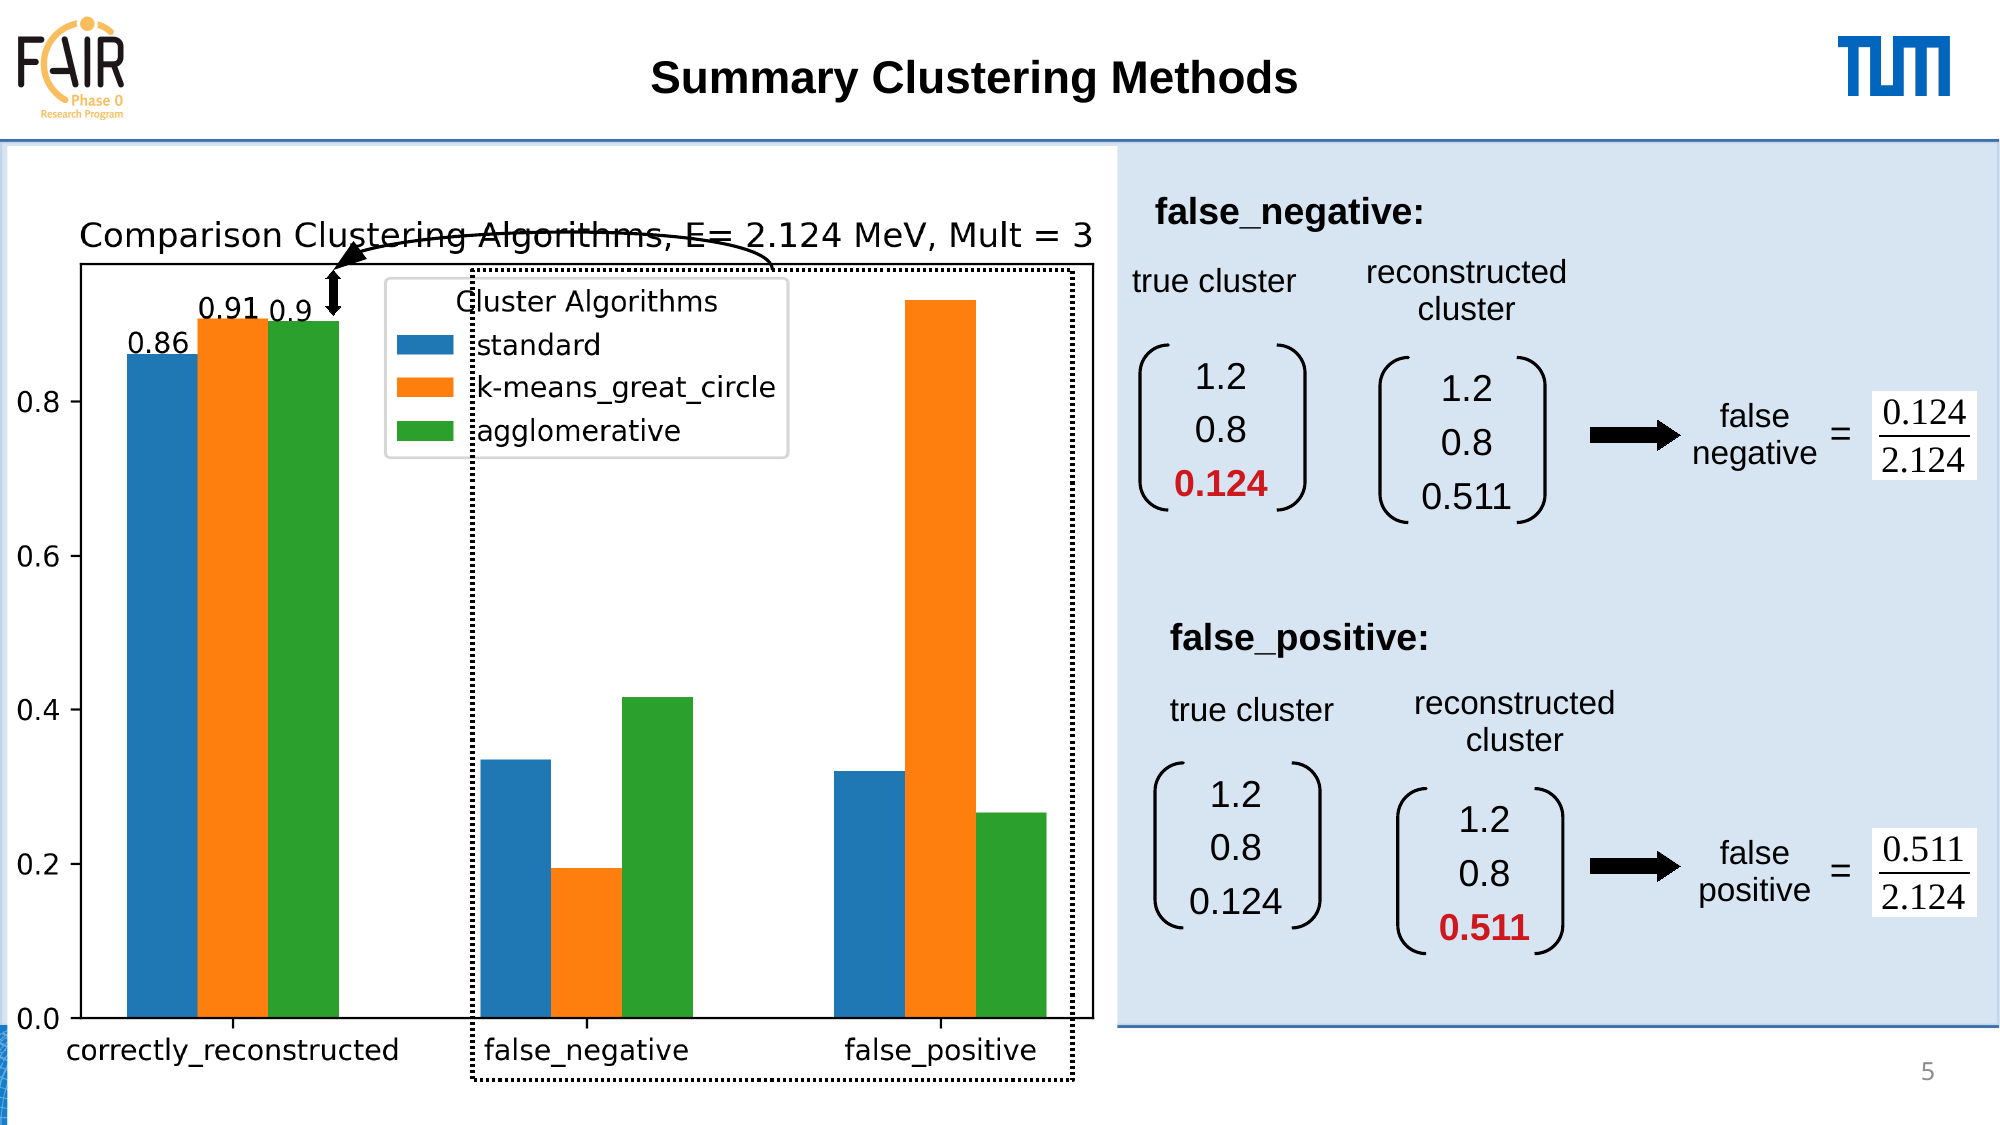

Summary Clustering Methods
false_negative:
reconstructed cluster
true cluster
1.2
0.8
0.124
1.2
0.8
0.511
false negative
=
false_positive:
reconstructed cluster
true cluster
1.2
0.8
0.124
1.2
0.8
0.511
false positive
=
5